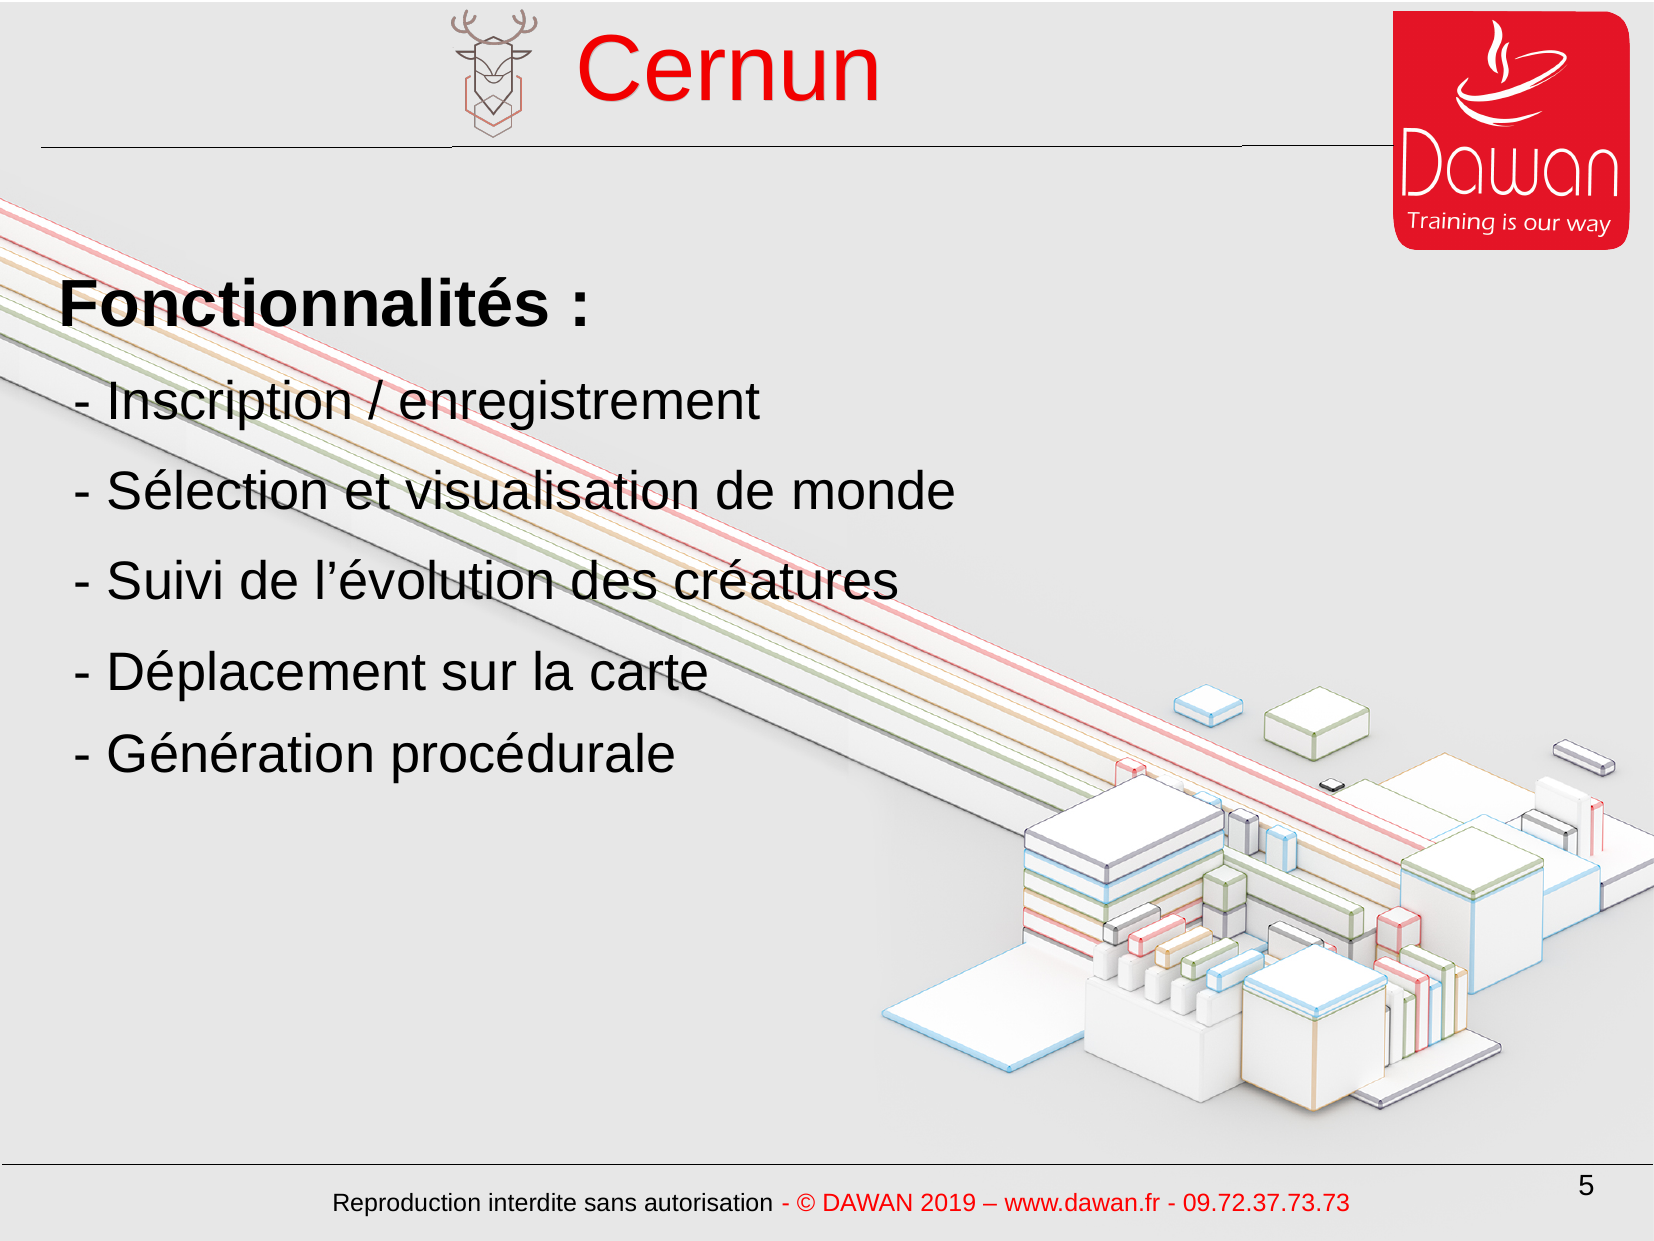

# Cernun
Fonctionnalités :
 - Inscription / enregistrement
 - Sélection et visualisation de monde
 - Suivi de l’évolution des créatures
 - Déplacement sur la carte
 - Génération procédurale
5